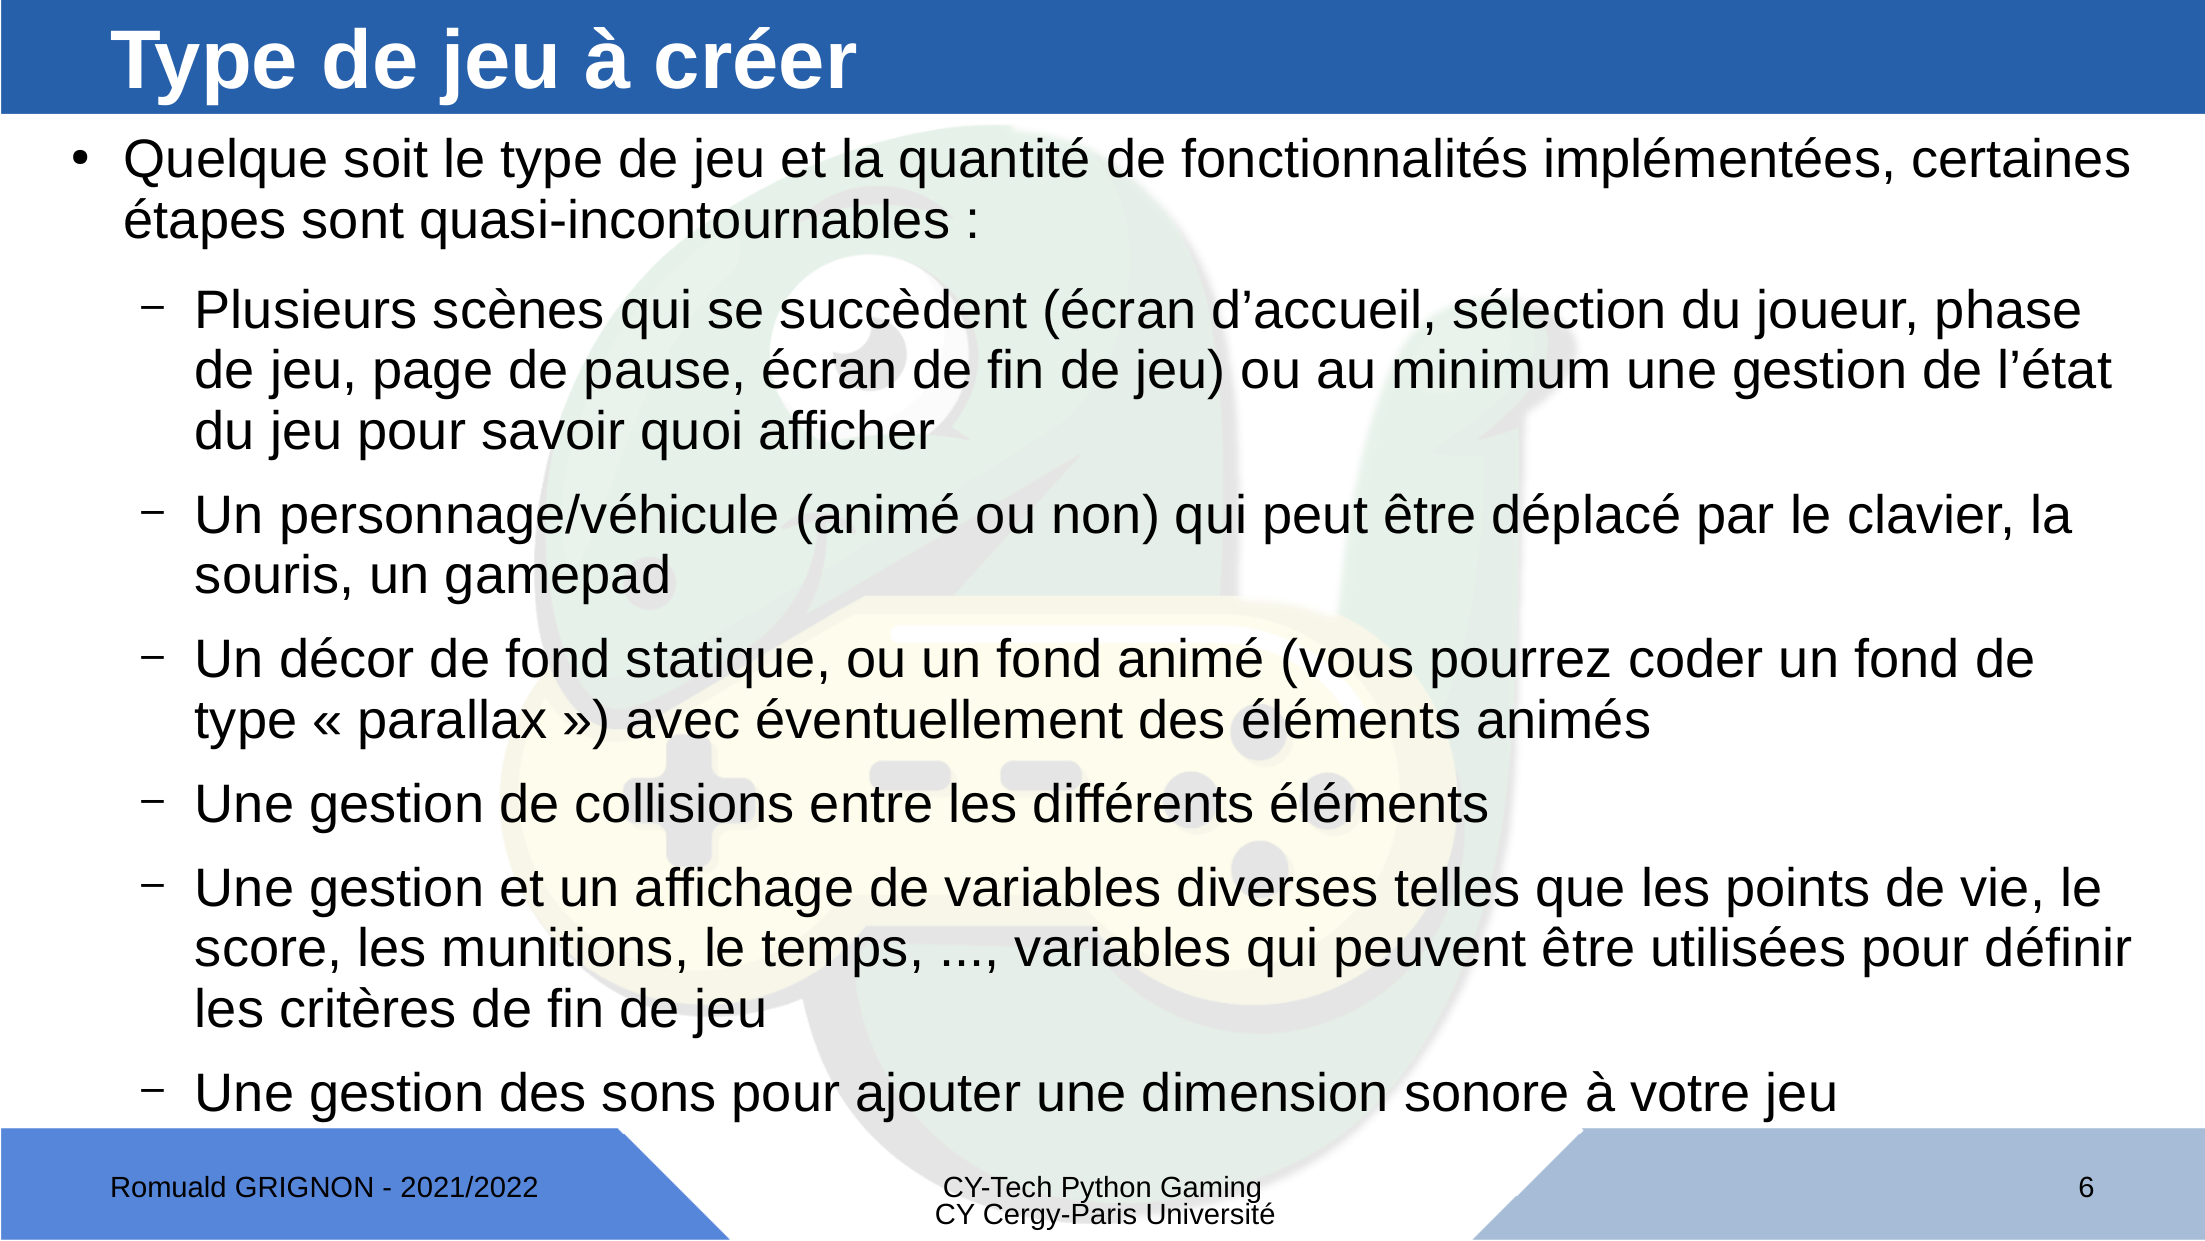

# Type de jeu à créer
Quelque soit le type de jeu et la quantité de fonctionnalités implémentées, certaines étapes sont quasi-incontournables :
Plusieurs scènes qui se succèdent (écran d’accueil, sélection du joueur, phase de jeu, page de pause, écran de fin de jeu) ou au minimum une gestion de l’état du jeu pour savoir quoi afficher
Un personnage/véhicule (animé ou non) qui peut être déplacé par le clavier, la souris, un gamepad
Un décor de fond statique, ou un fond animé (vous pourrez coder un fond de type « parallax ») avec éventuellement des éléments animés
Une gestion de collisions entre les différents éléments
Une gestion et un affichage de variables diverses telles que les points de vie, le score, les munitions, le temps, ..., variables qui peuvent être utilisées pour définir les critères de fin de jeu
Une gestion des sons pour ajouter une dimension sonore à votre jeu
Romuald GRIGNON - 2021/2022
 CY-Tech Python Gaming CY Cergy-Paris Université
6